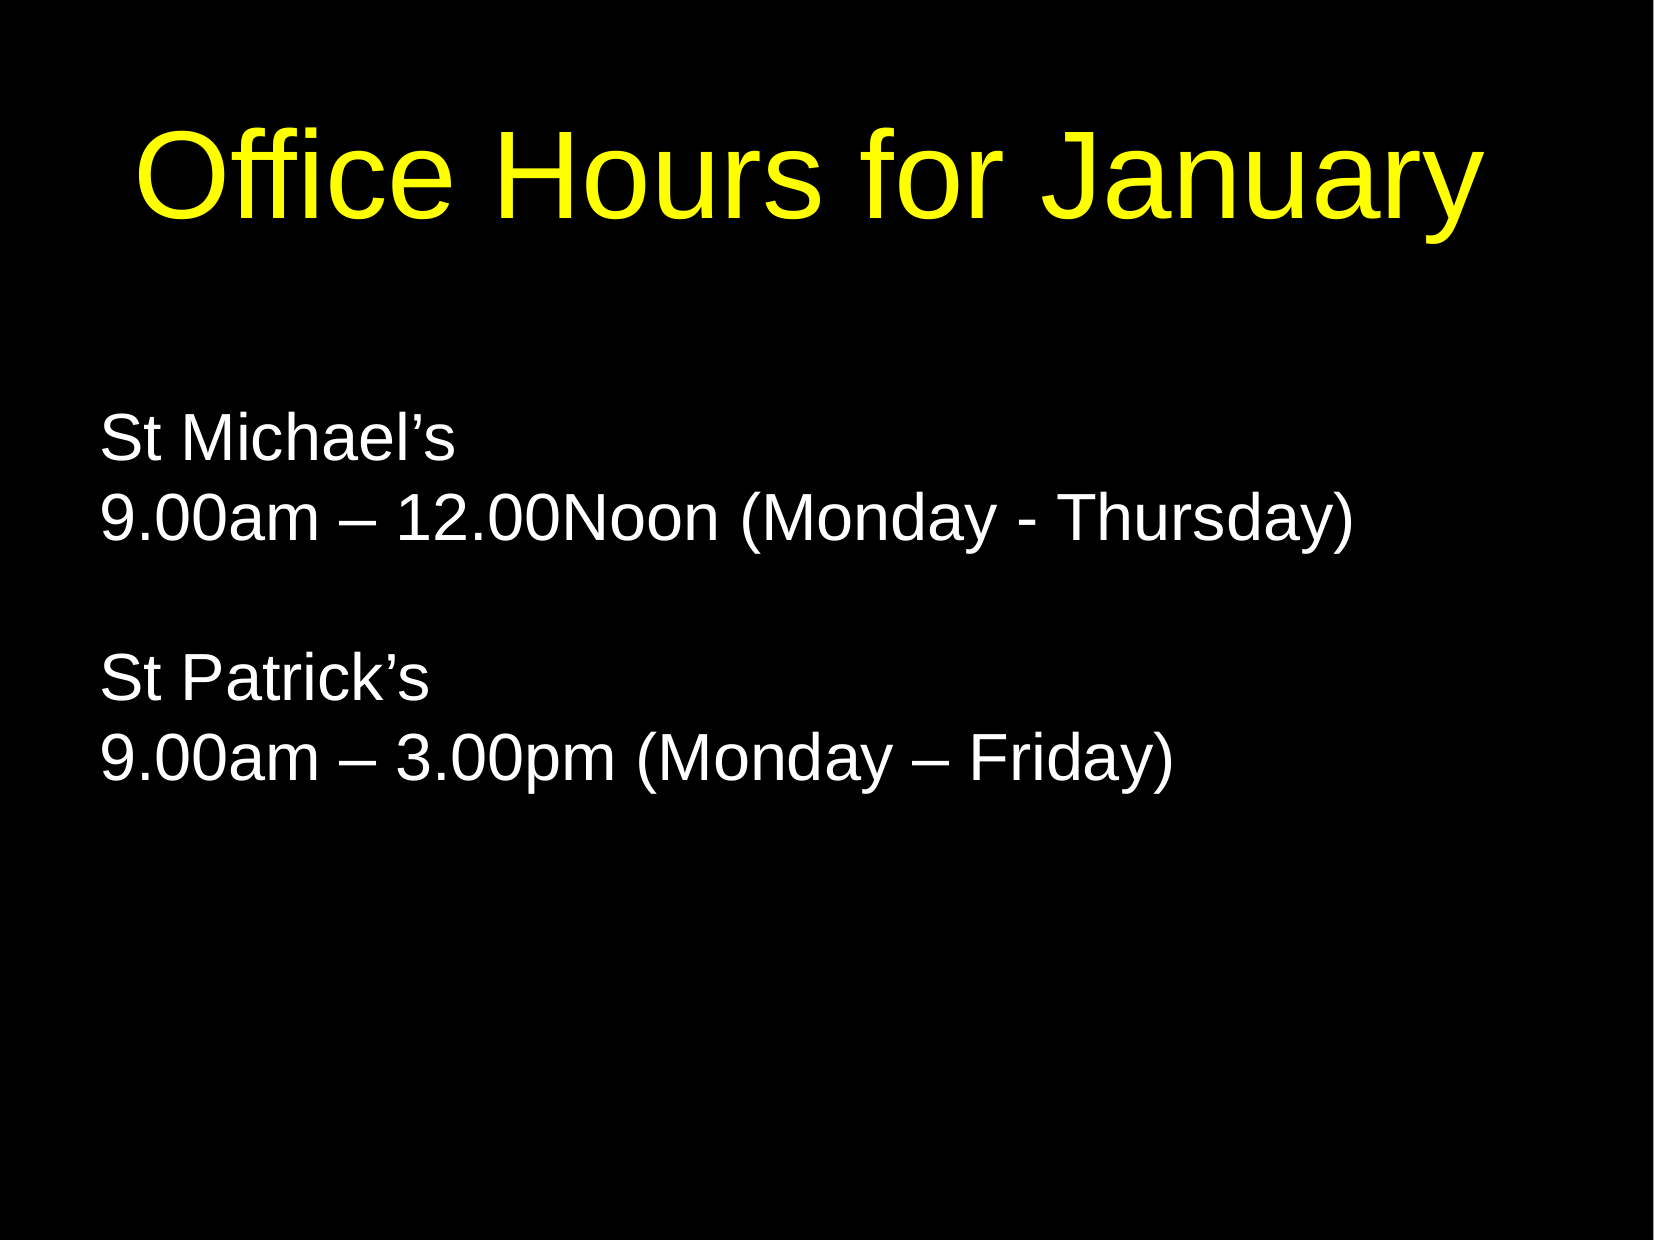

Office Hours for January
St Michael’s
9.00am – 12.00Noon (Monday - Thursday)
St Patrick’s
9.00am – 3.00pm (Monday – Friday)